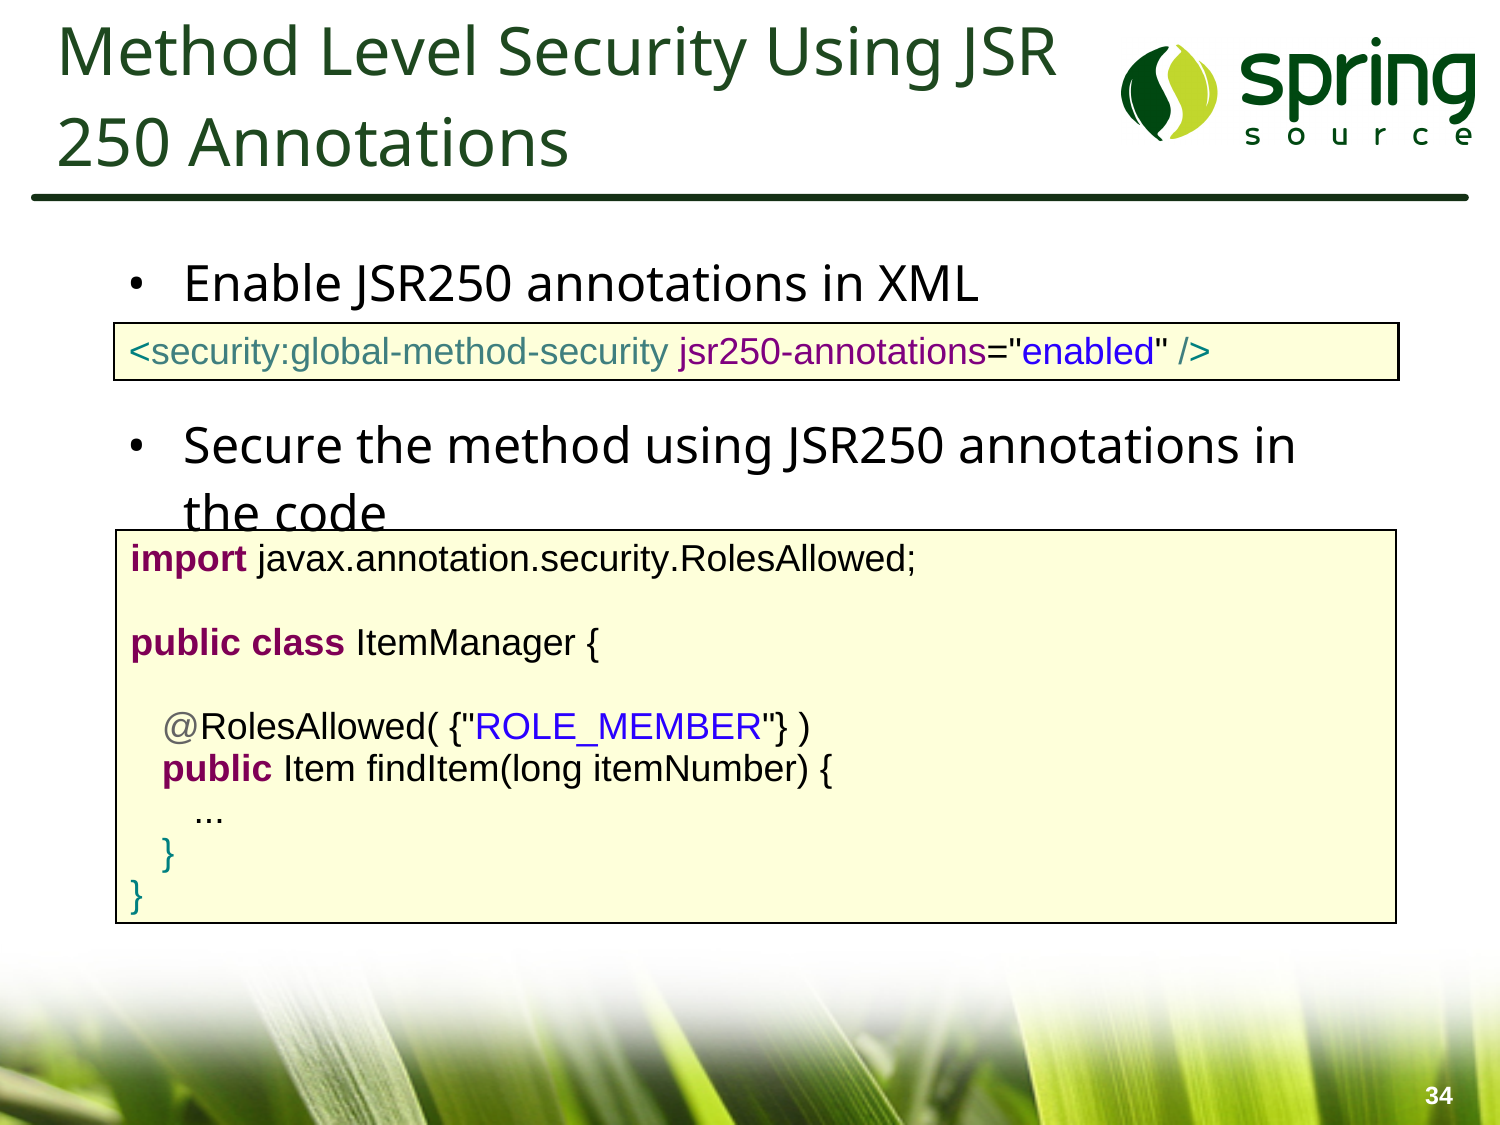

# Method Level Security Using JSR 250 Annotations
Enable JSR250 annotations in XML
Secure the method using JSR250 annotations in the code
<security:global-method-security jsr250-annotations="enabled" />
import javax.annotation.security.RolesAllowed;
public class ItemManager {
 @RolesAllowed( {"ROLE_MEMBER"} )
 public Item findItem(long itemNumber) {
 ...
 }
}